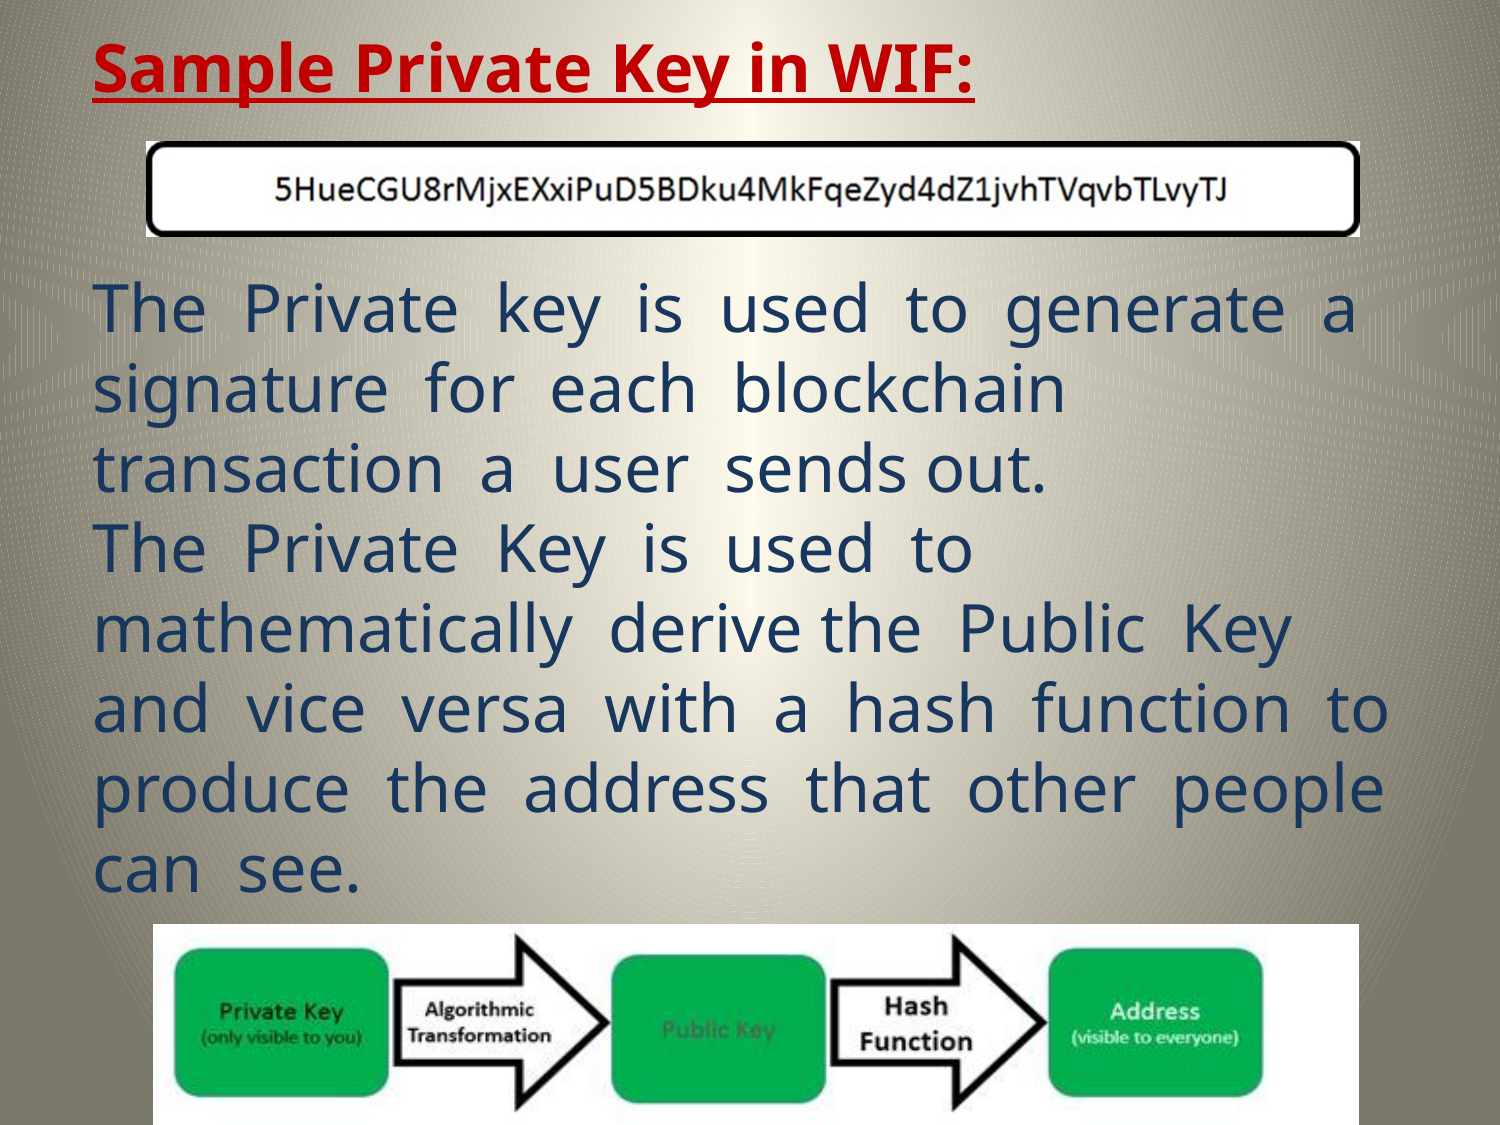

# Sample Private Key in WIF: The Private key is used to generate a signature for each blockchain transaction a user sends out. The Private Key is used to mathematically derive the Public Key and vice versa with a hash function to produce the address that other people can see.